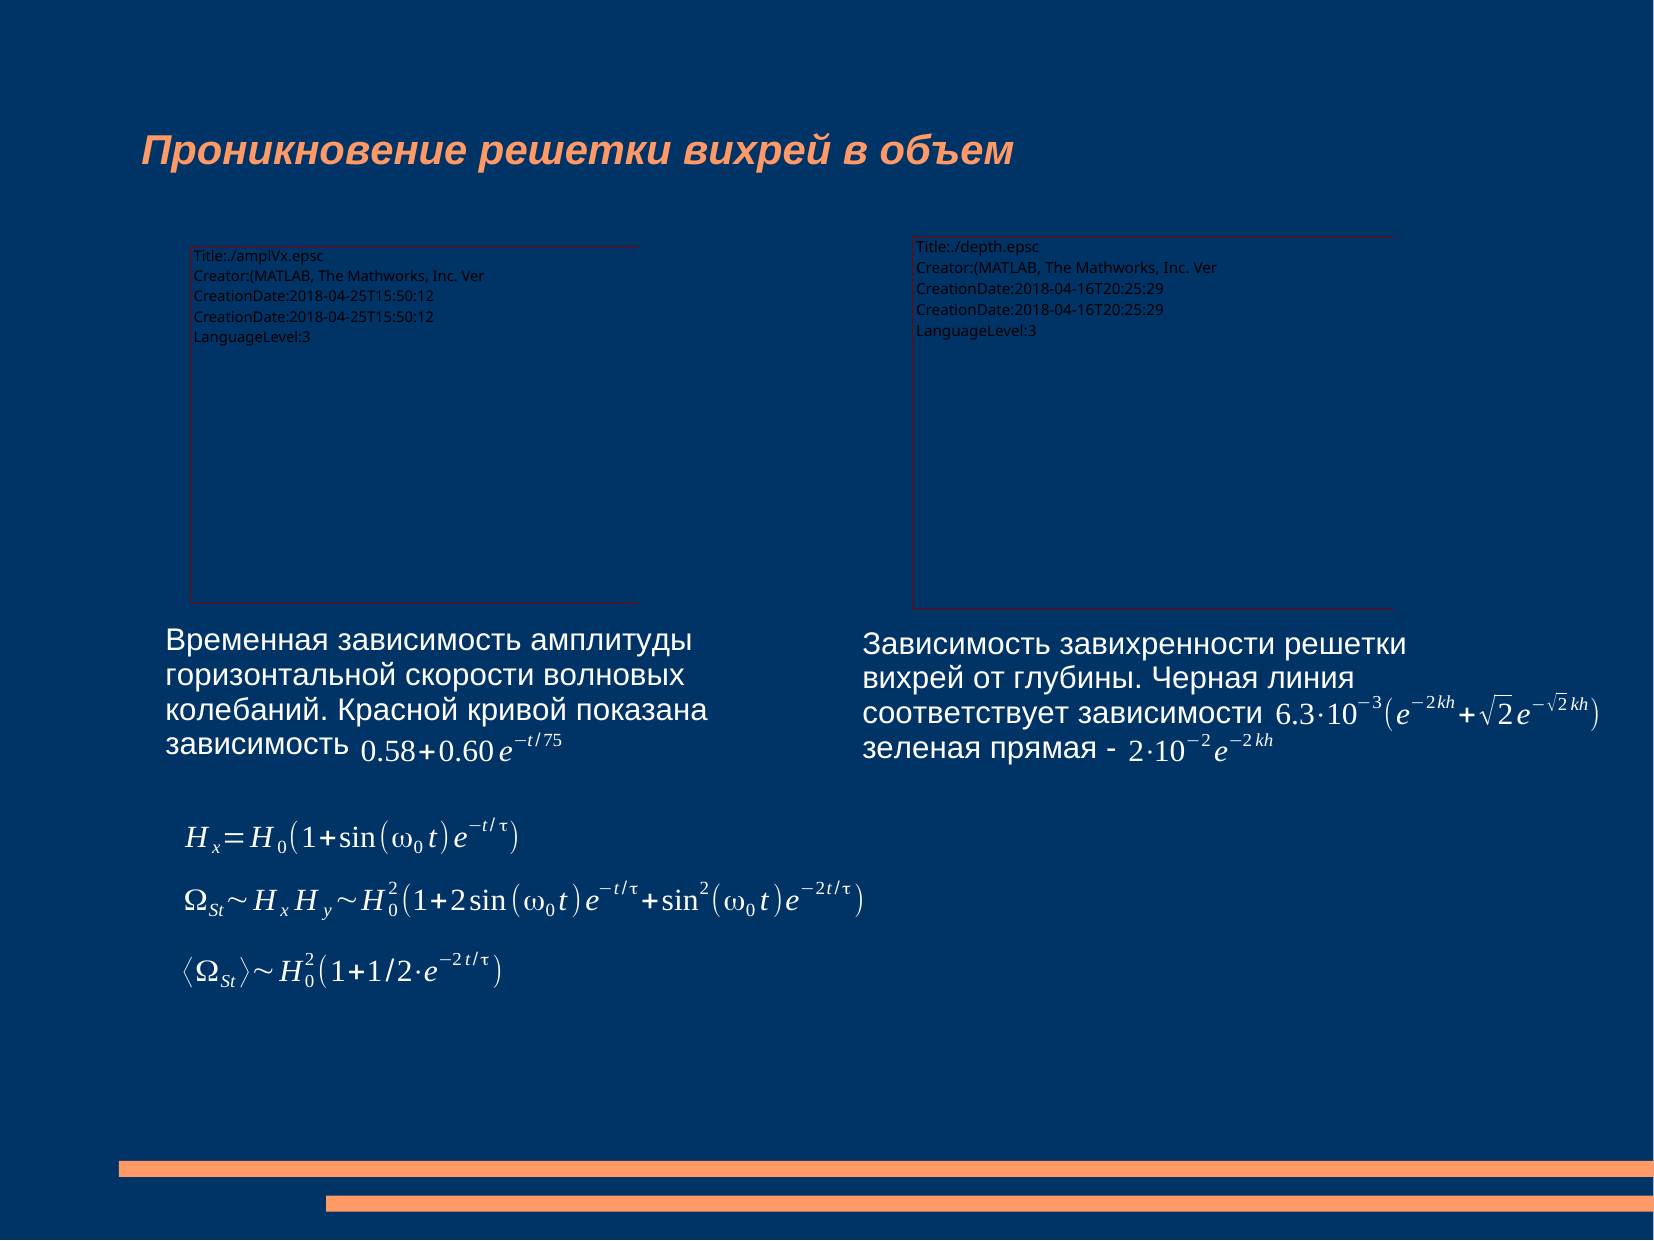

# Проникновение решетки вихрей в объем
Временная зависимость амплитуды горизонтальной скорости волновых колебаний. Красной кривой показана зависимость
Зависимость завихренности решетки вихрей от глубины. Черная линия соответствует зависимости
зеленая прямая -